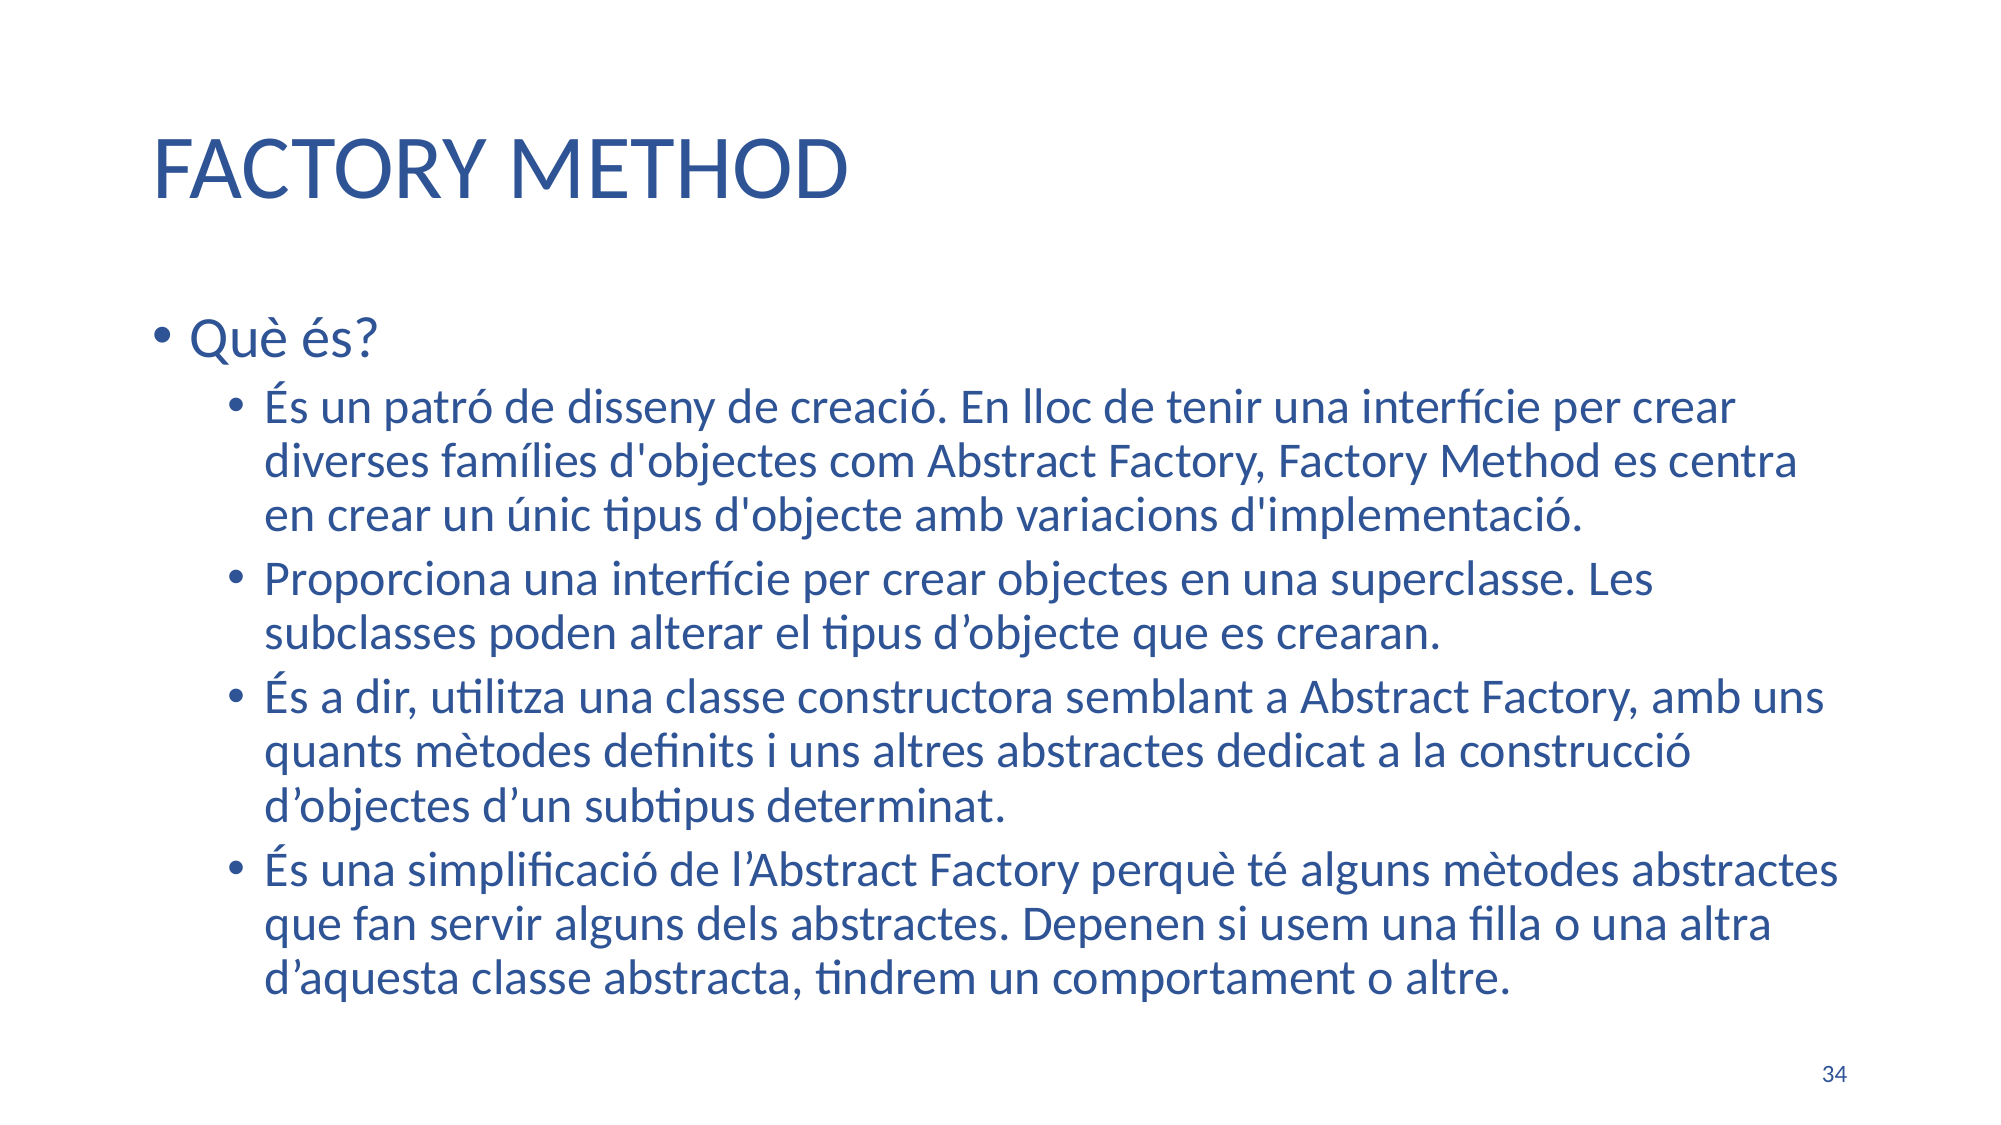

# FACTORY METHOD
Què és?
És un patró de disseny de creació. En lloc de tenir una interfície per crear diverses famílies d'objectes com Abstract Factory, Factory Method es centra en crear un únic tipus d'objecte amb variacions d'implementació.
Proporciona una interfície per crear objectes en una superclasse. Les subclasses poden alterar el tipus d’objecte que es crearan.
És a dir, utilitza una classe constructora semblant a Abstract Factory, amb uns quants mètodes definits i uns altres abstractes dedicat a la construcció d’objectes d’un subtipus determinat.
És una simplificació de l’Abstract Factory perquè té alguns mètodes abstractes que fan servir alguns dels abstractes. Depenen si usem una filla o una altra d’aquesta classe abstracta, tindrem un comportament o altre.